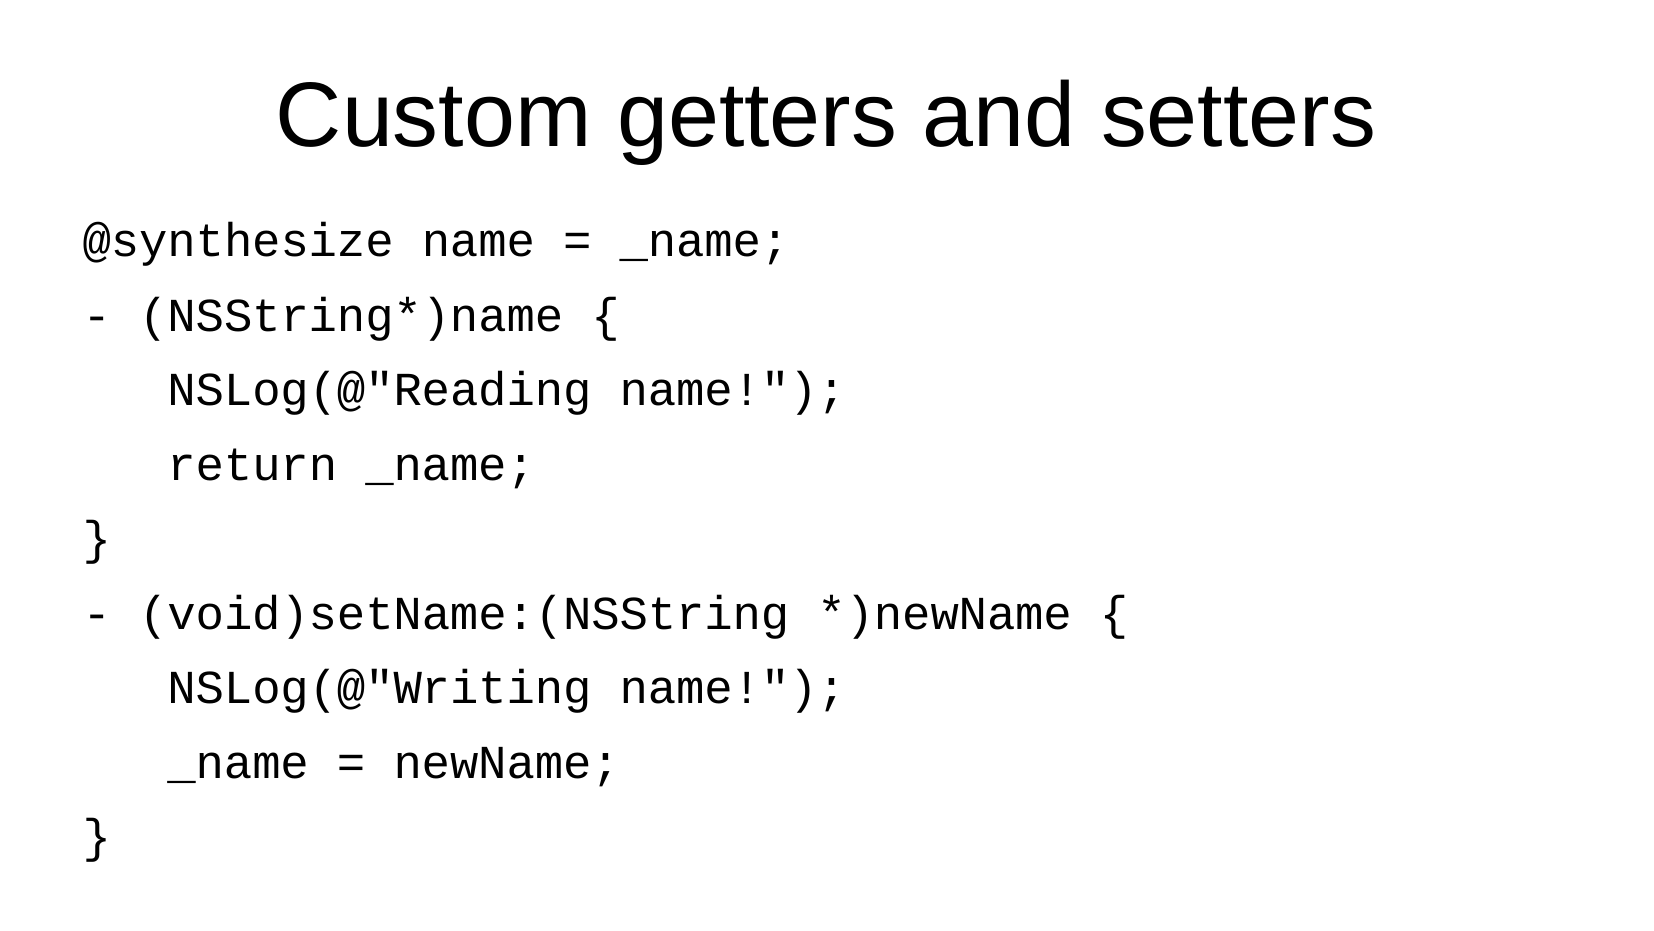

# Custom getters and setters
@synthesize name = _name;
- (NSString*)name {
 NSLog(@"Reading name!");
 return _name;
}
- (void)setName:(NSString *)newName {
 NSLog(@"Writing name!");
 _name = newName;
}